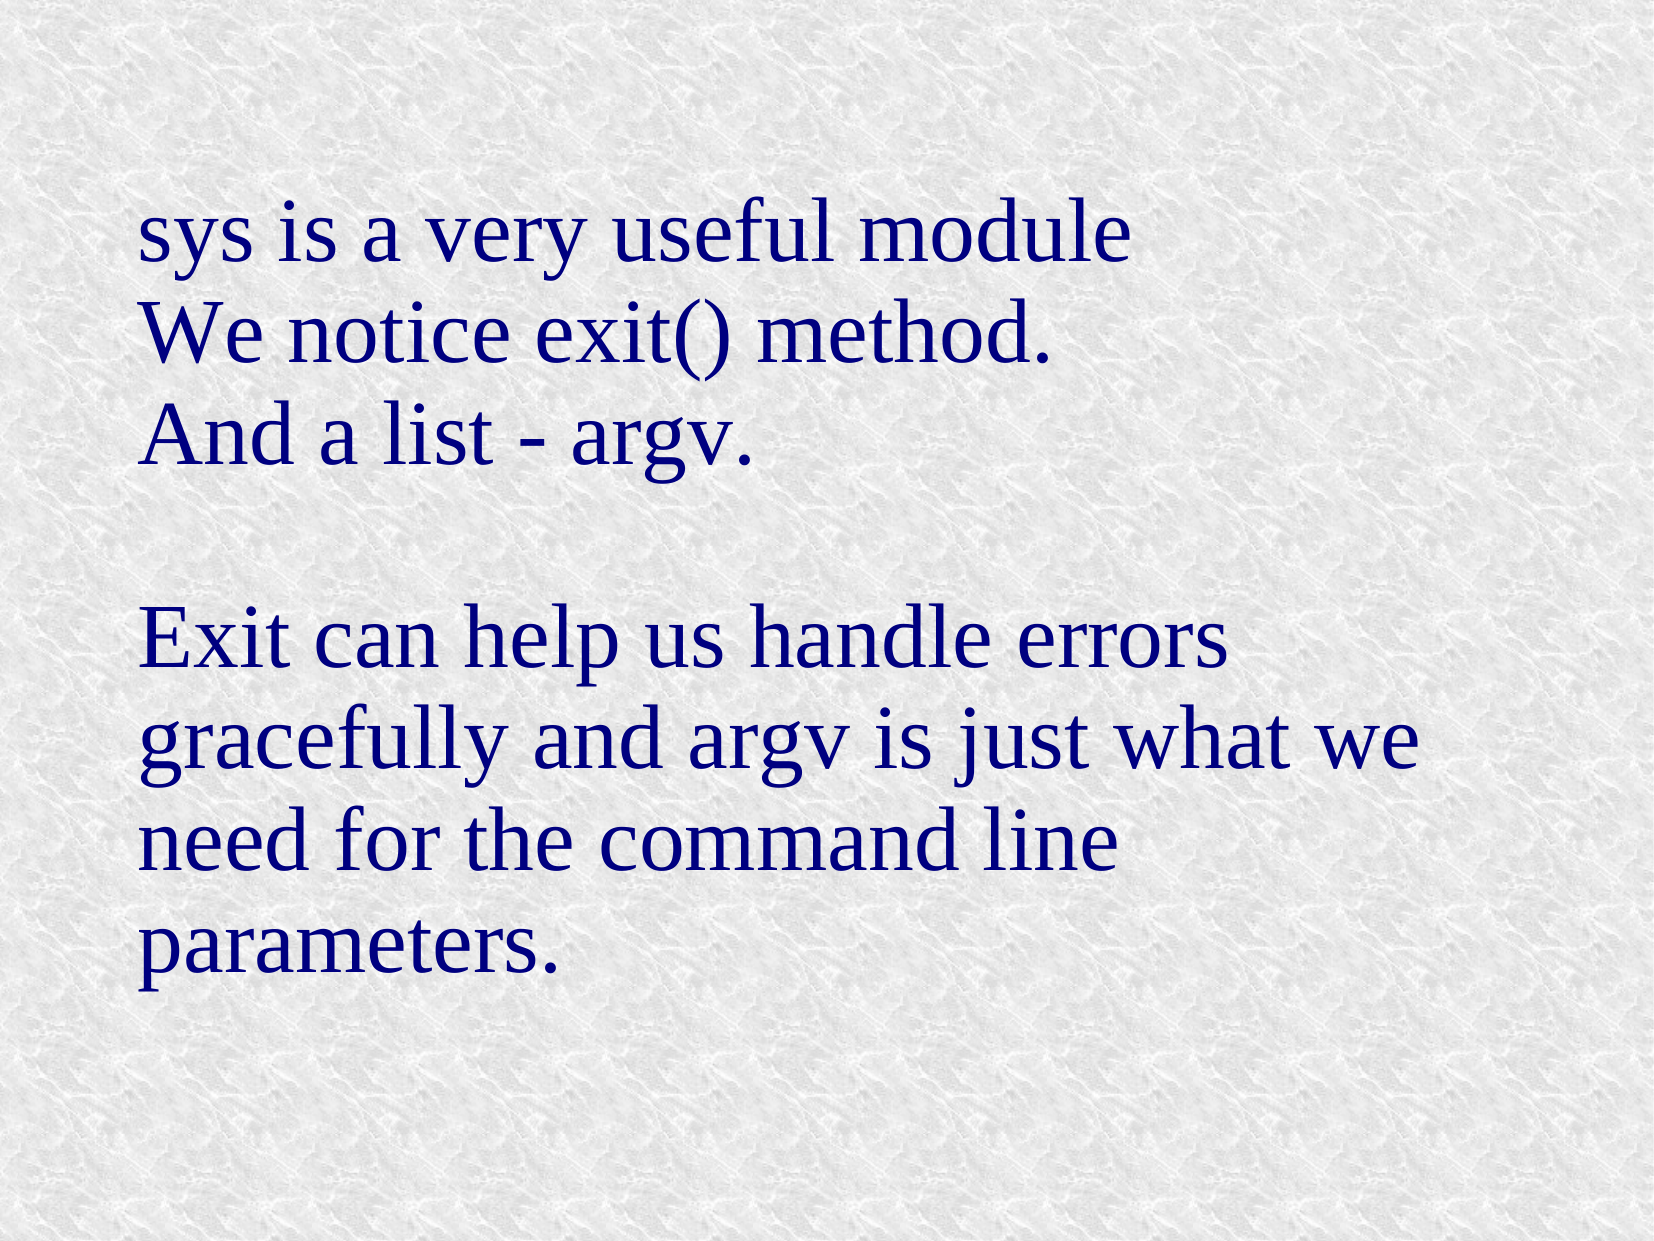

# sys is a very useful module We notice exit() method. And a list - argv. Exit can help us handle errors gracefully and argv is just what we need for the command line parameters.